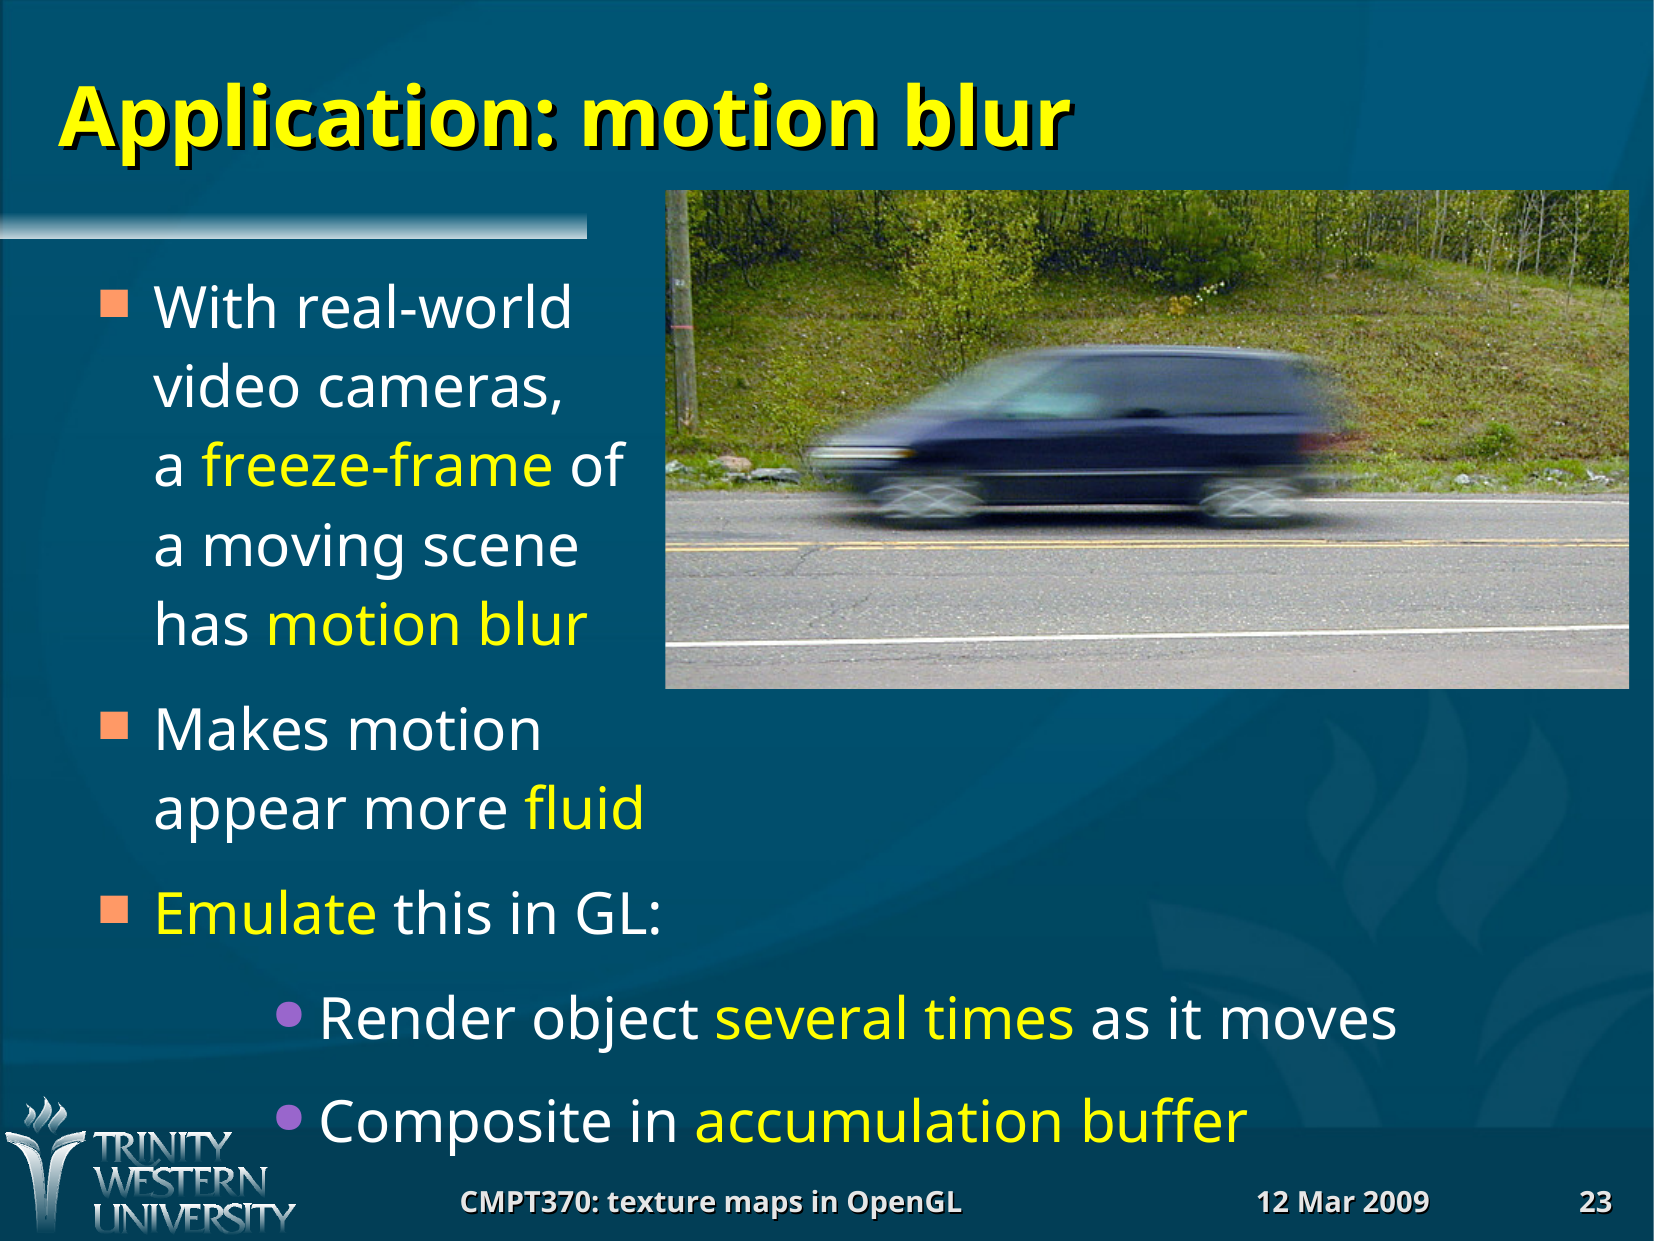

# Application: motion blur
With real-world
video cameras,
a freeze-frame of
a moving scene
has motion blur
Makes motion
appear more fluid
Emulate this in GL:
Render object several times as it moves
Composite in accumulation buffer
CMPT370: texture maps in OpenGL
12 Mar 2009
23